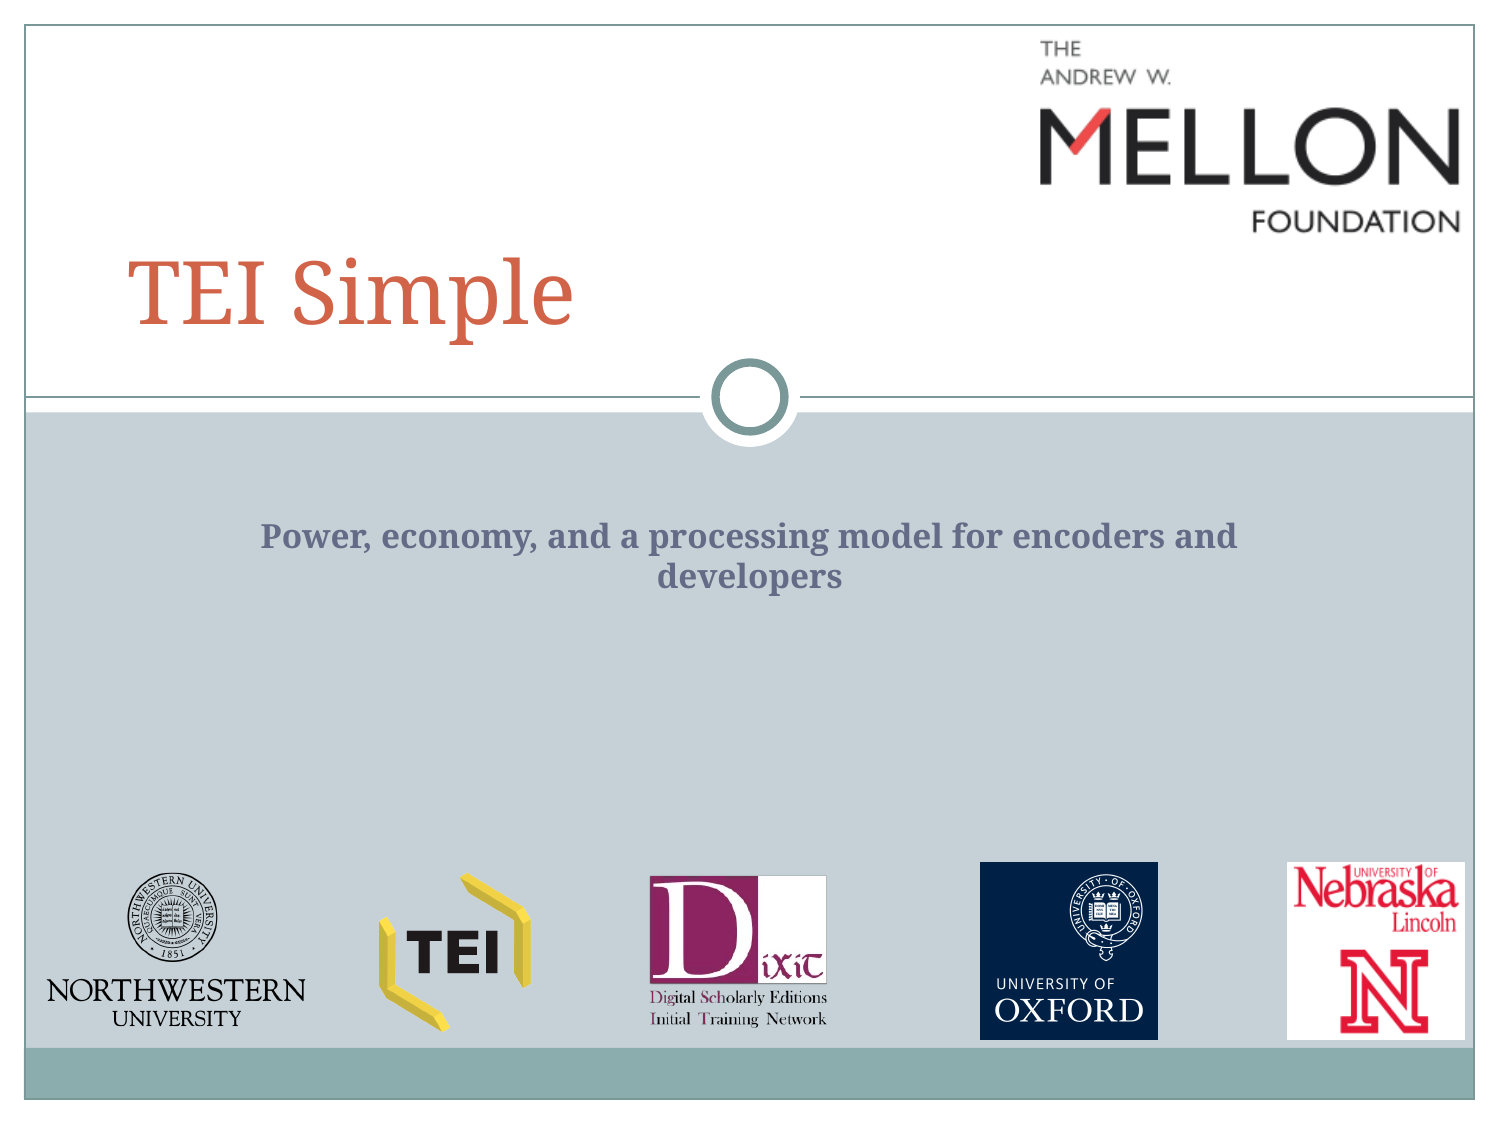

TEI Simple
Power, economy, and a processing model for encoders and developers